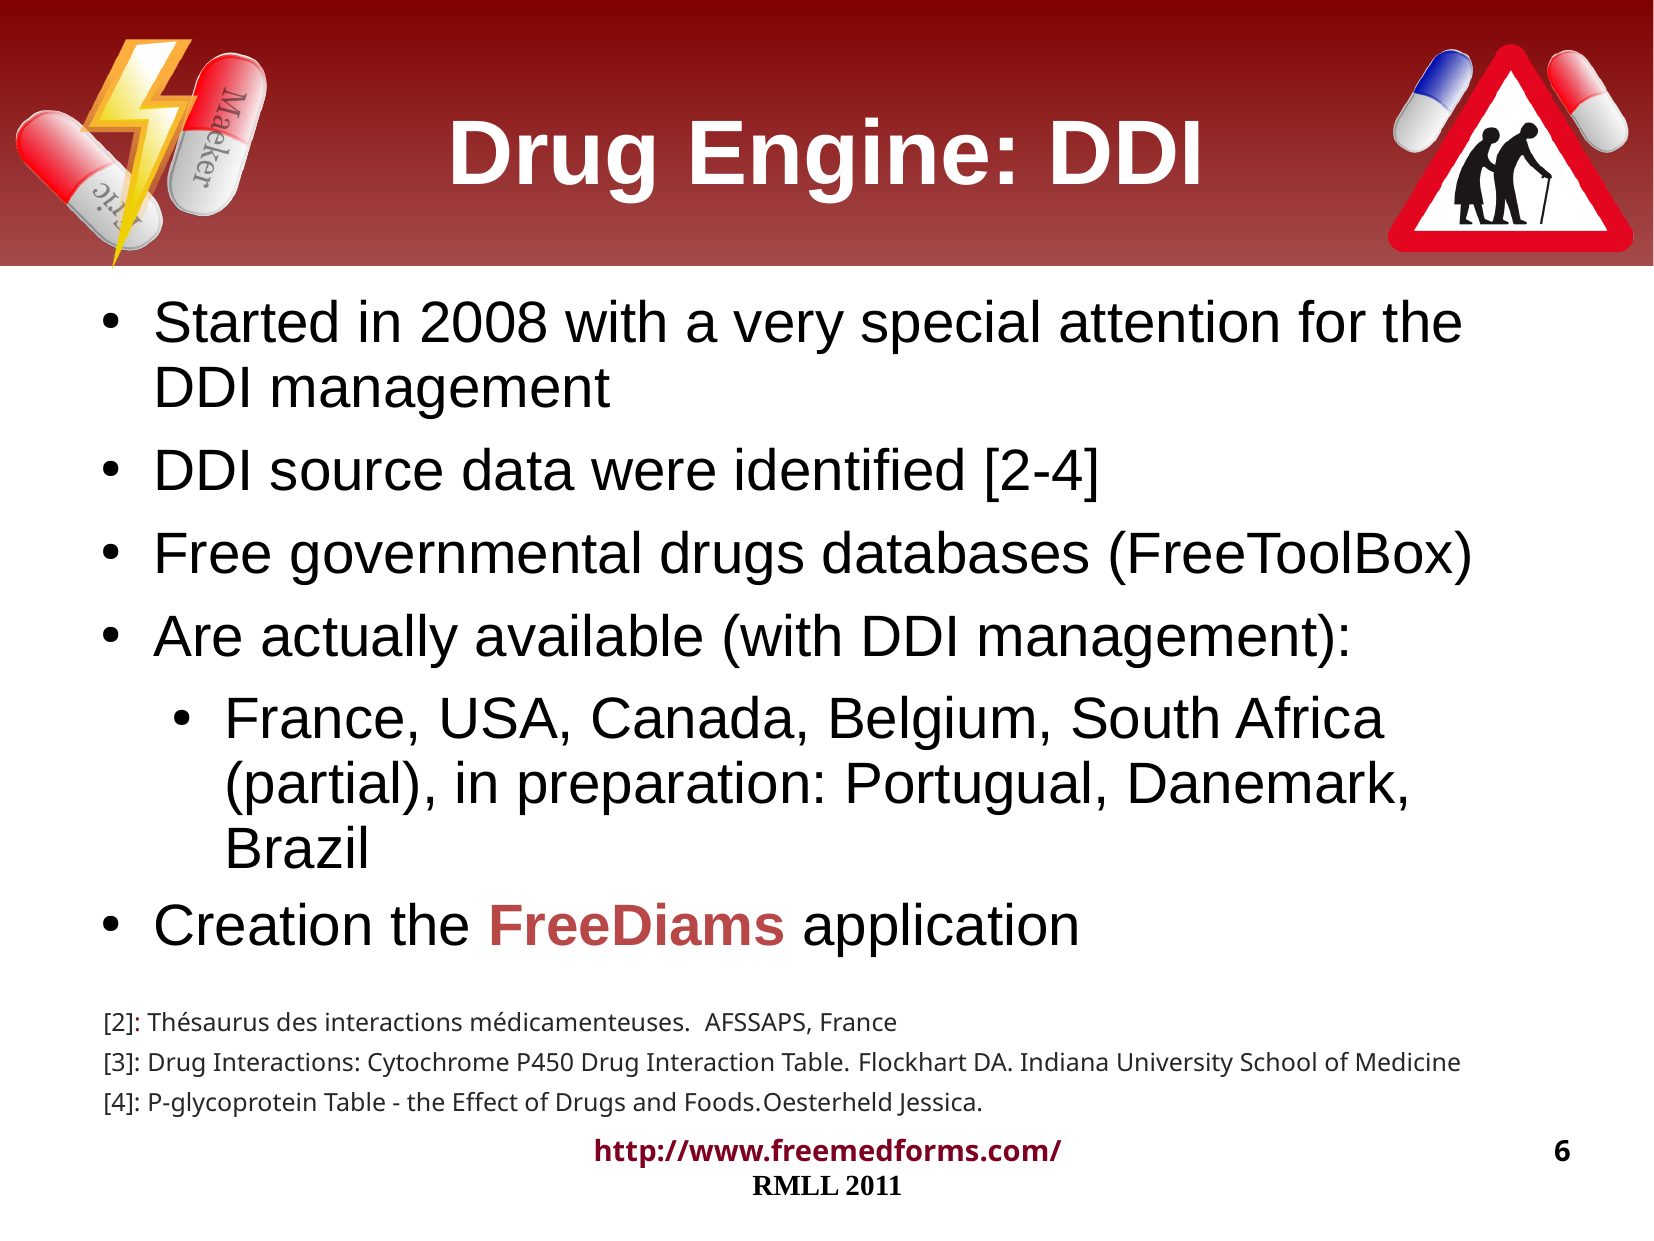

# Drug Engine: DDI
Started in 2008 with a very special attention for the DDI management
DDI source data were identified [2-4]
Free governmental drugs databases (FreeToolBox)
Are actually available (with DDI management):
France, USA, Canada, Belgium, South Africa (partial), in preparation: Portugual, Danemark, Brazil
Creation the FreeDiams application
[2]: Thésaurus des interactions médicamenteuses. AFSSAPS, France
[3]: Drug Interactions: Cytochrome P450 Drug Interaction Table. Flockhart DA. Indiana University School of Medicine
[4]: P-glycoprotein Table - the Effect of Drugs and Foods.Oesterheld Jessica.
6